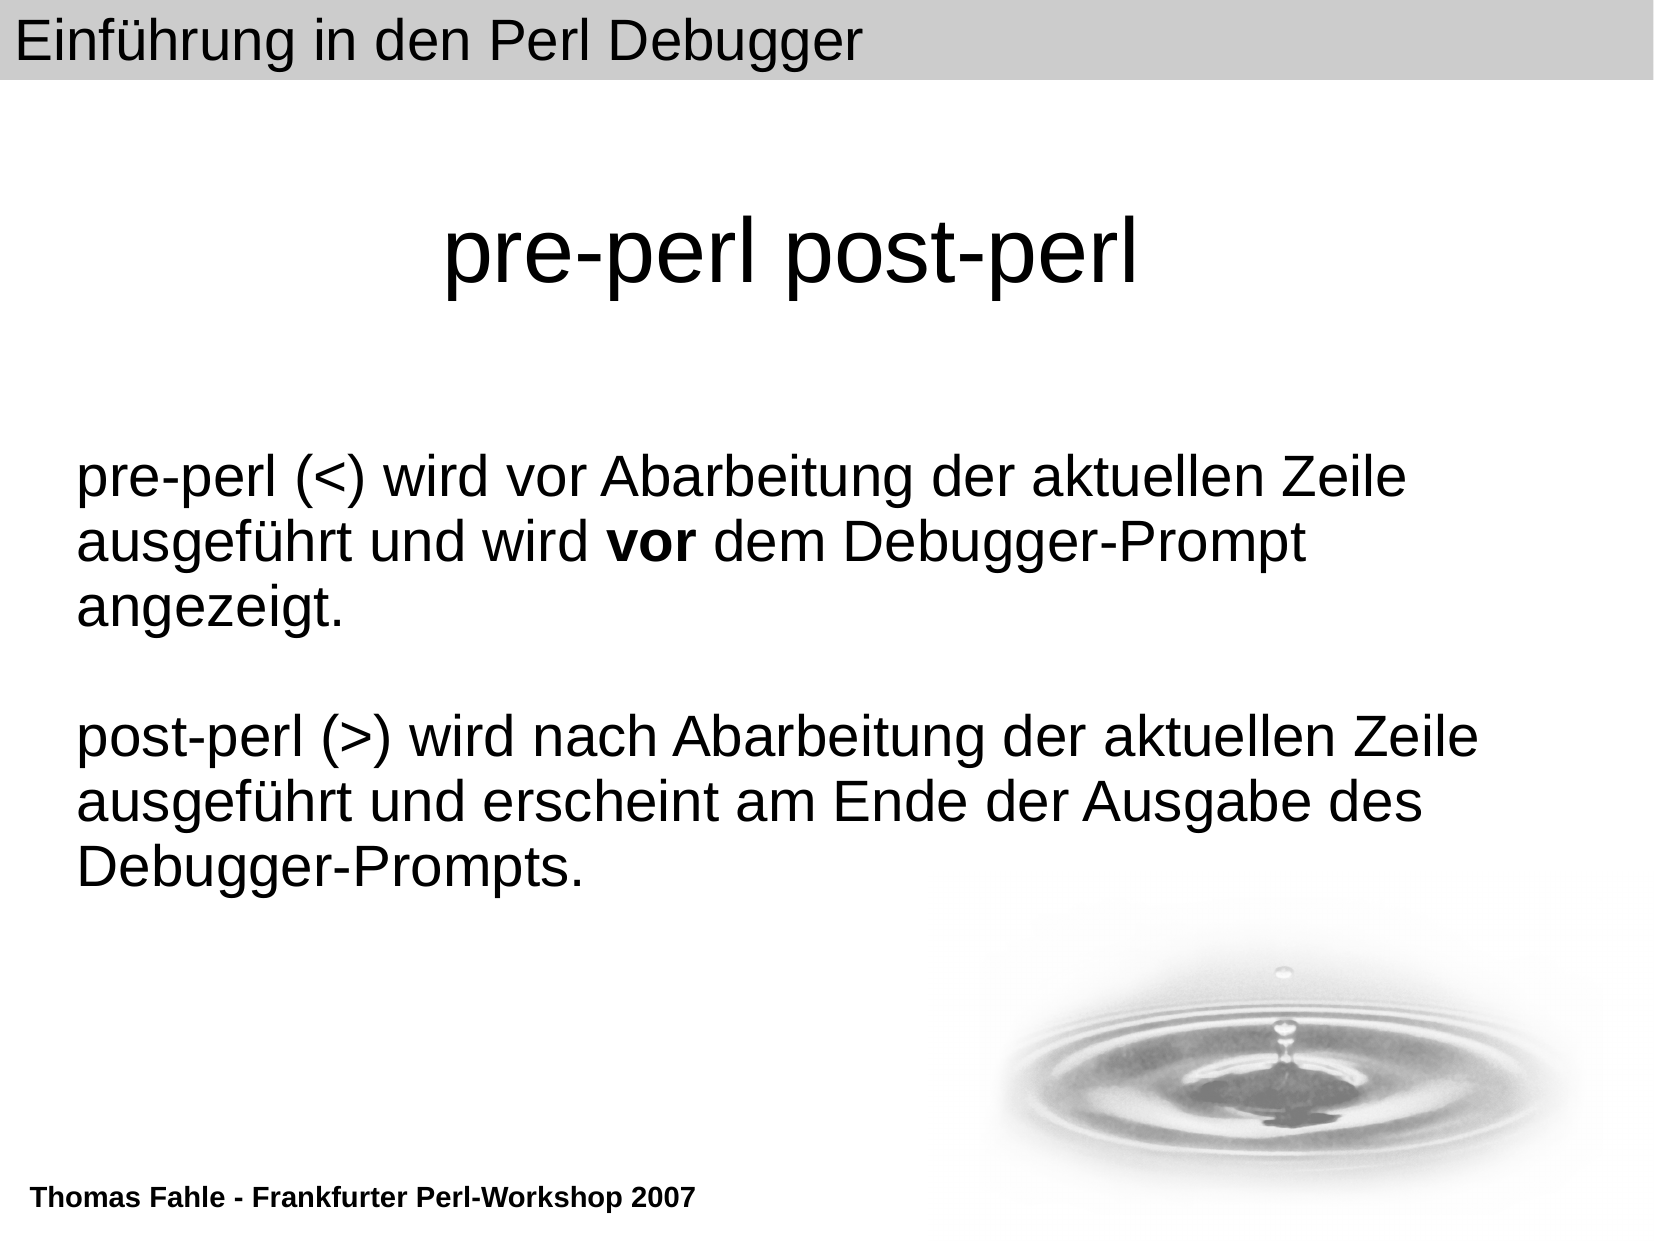

# pre-perl post-perl
pre-perl (<) wird vor Abarbeitung der aktuellen Zeile ausgeführt und wird vor dem Debugger-Prompt angezeigt.
post-perl (>) wird nach Abarbeitung der aktuellen Zeile ausgeführt und erscheint am Ende der Ausgabe des Debugger-Prompts.